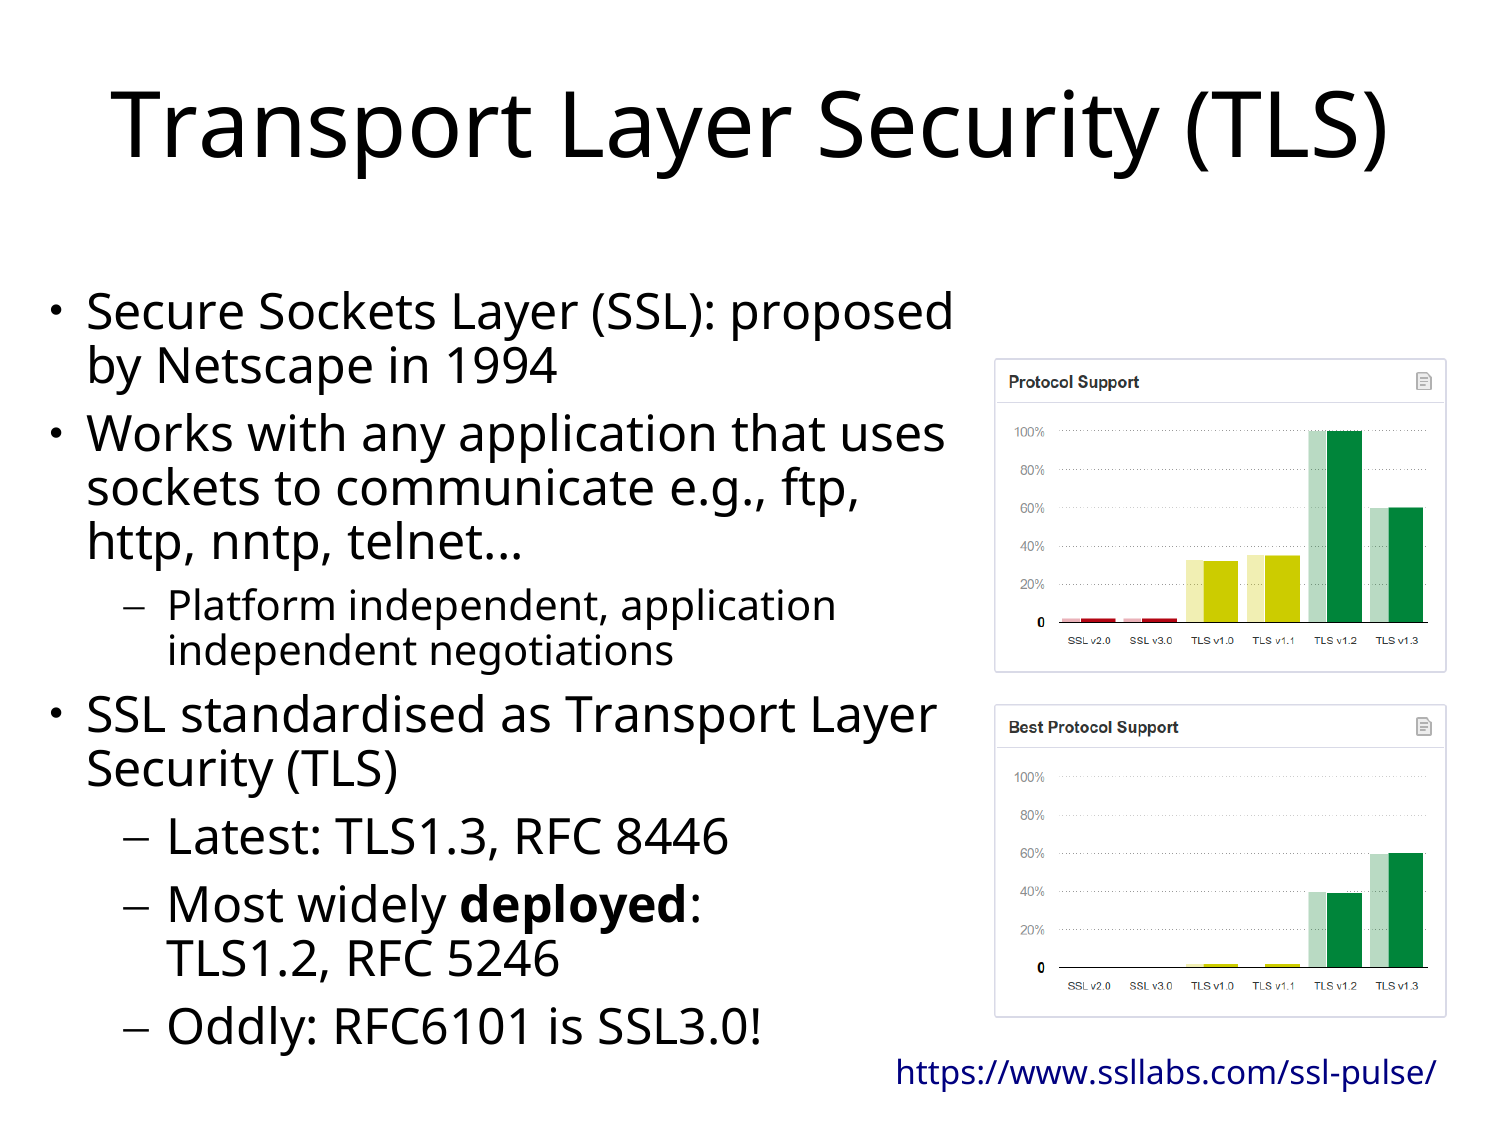

Transport Layer Security (TLS)
Secure Sockets Layer (SSL): proposed by Netscape in 1994
Works with any application that uses sockets to communicate e.g., ftp, http, nntp, telnet...
Platform independent, application independent negotiations
SSL standardised as Transport Layer Security (TLS)
Latest: TLS1.3, RFC 8446
Most widely deployed:
TLS1.2, RFC 5246
Oddly: RFC6101 is SSL3.0!
https://www.ssllabs.com/ssl-pulse/